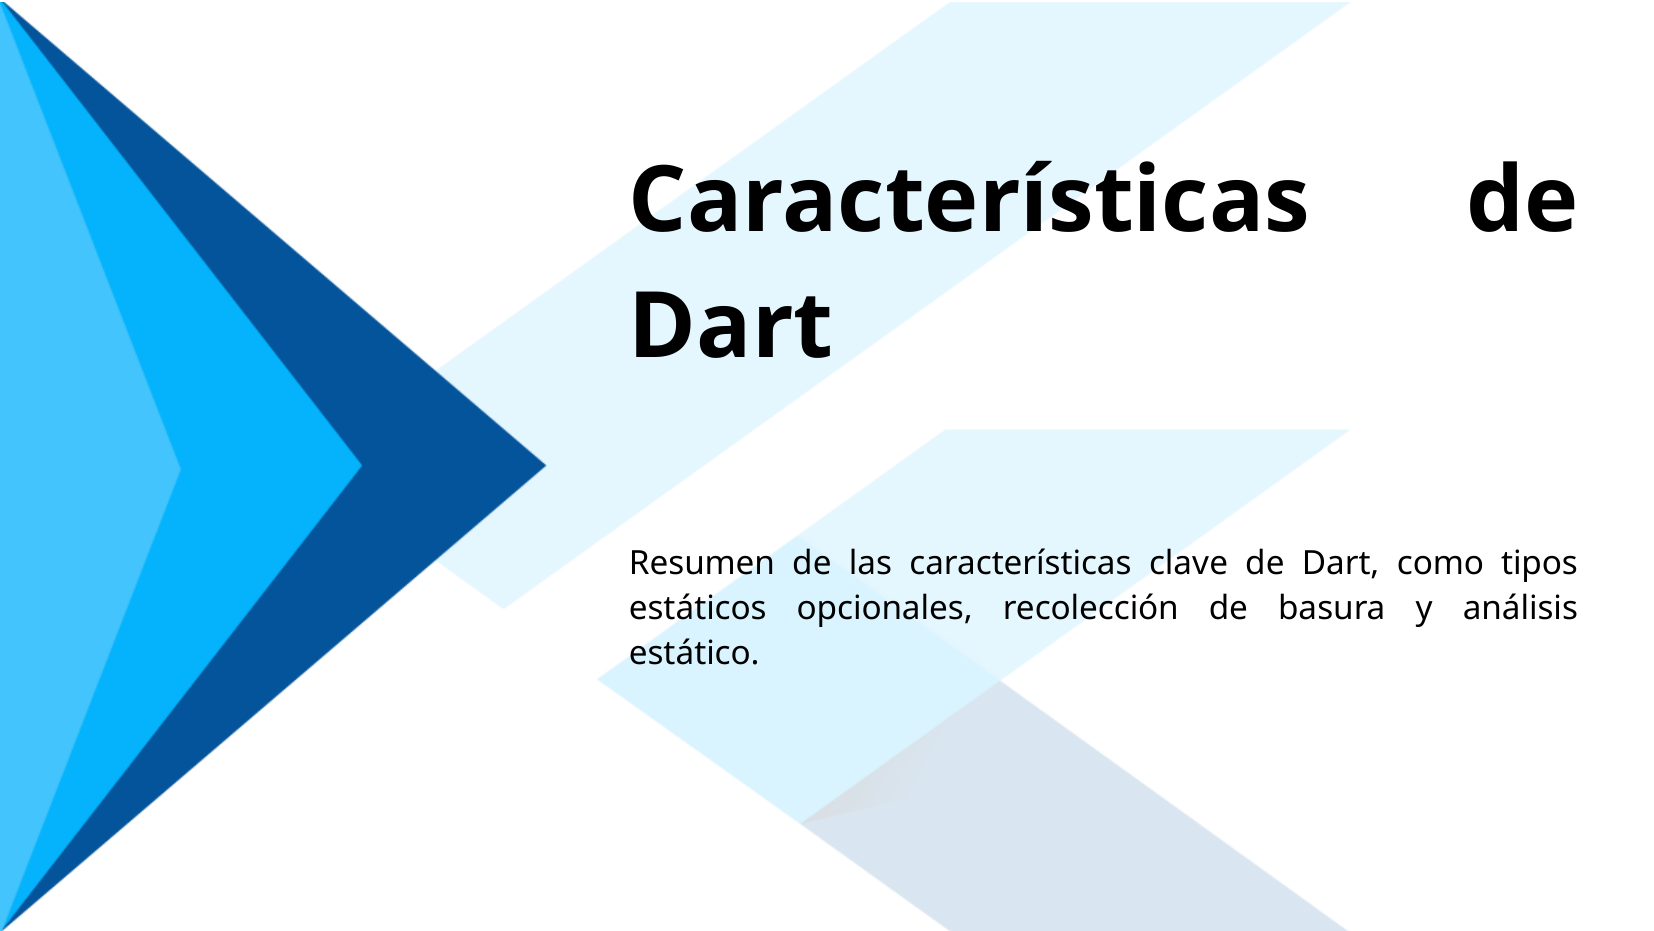

Características de Dart
Resumen de las características clave de Dart, como tipos estáticos opcionales, recolección de basura y análisis estático.